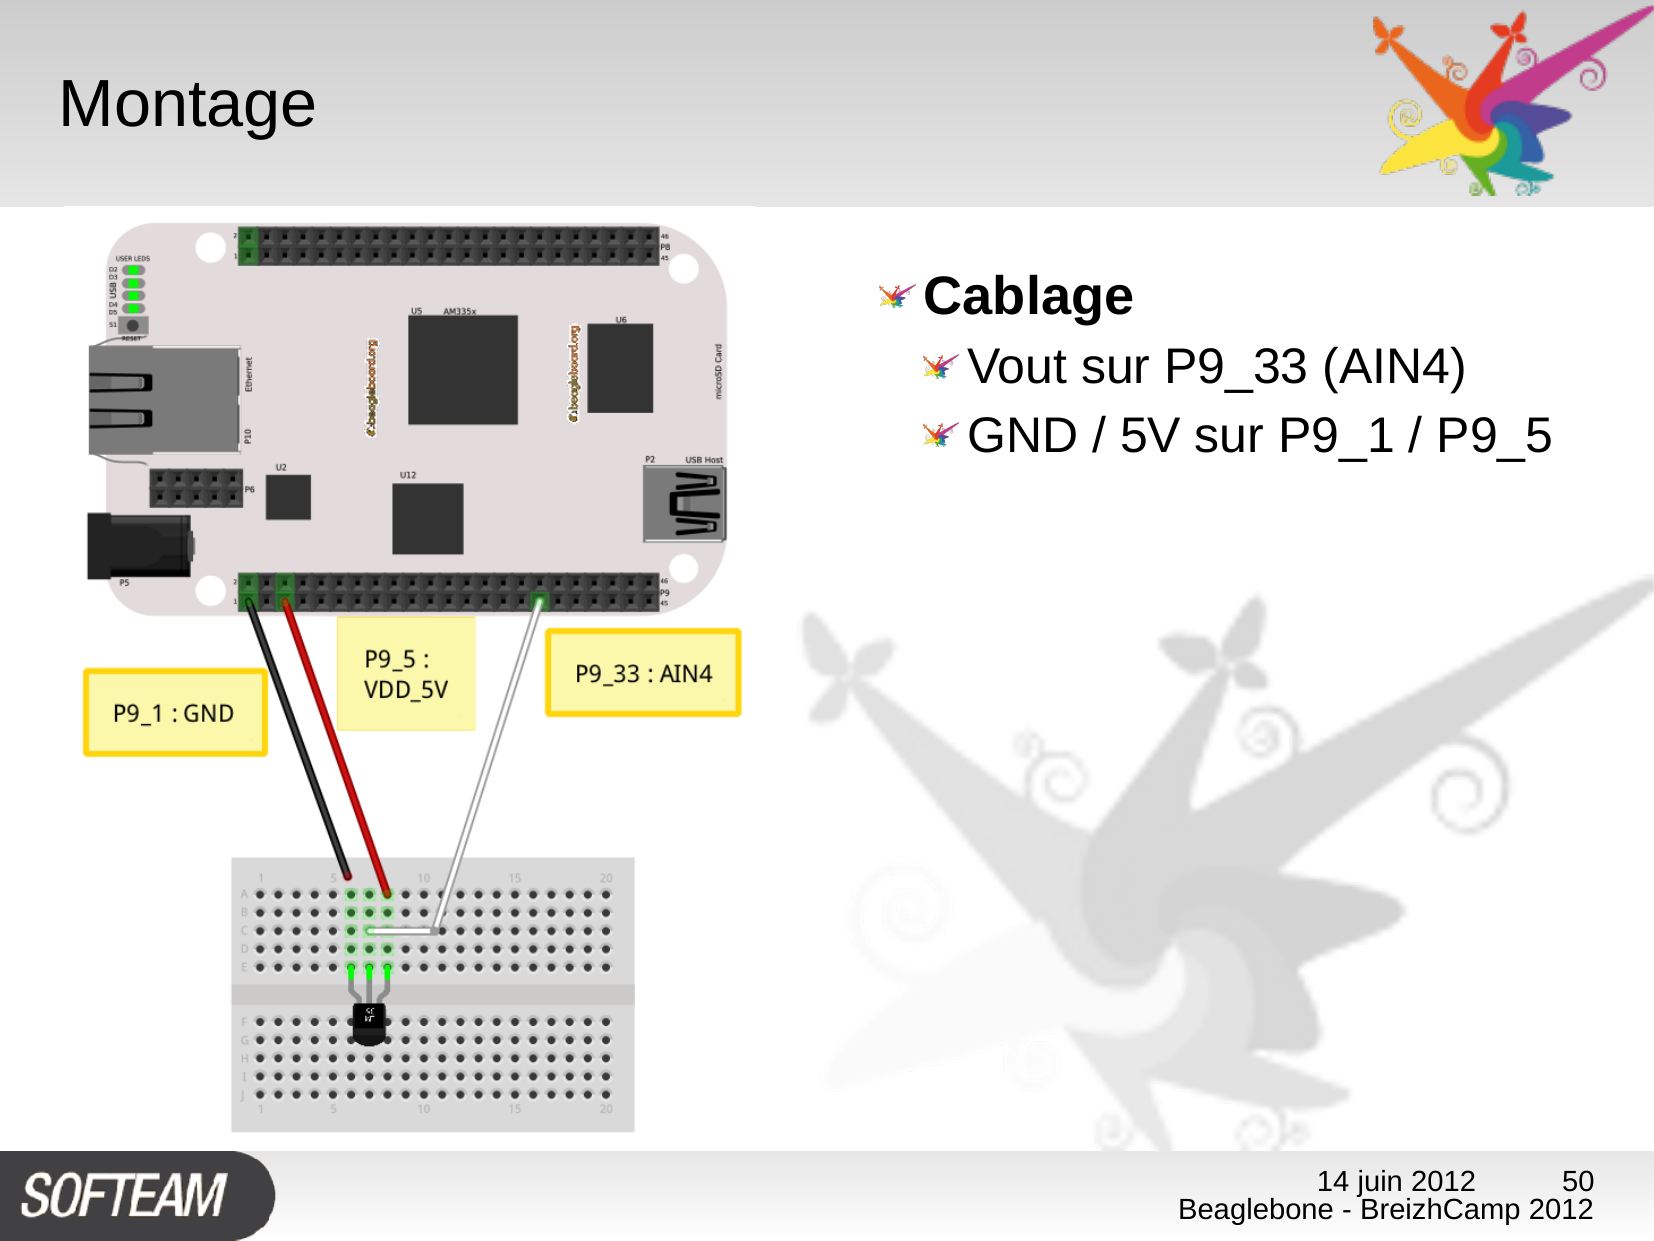

# Montage
Cablage
Vout sur P9_33 (AIN4)
GND / 5V sur P9_1 / P9_5
14 juin 2012
50
Beaglebone - BreizhCamp 2012